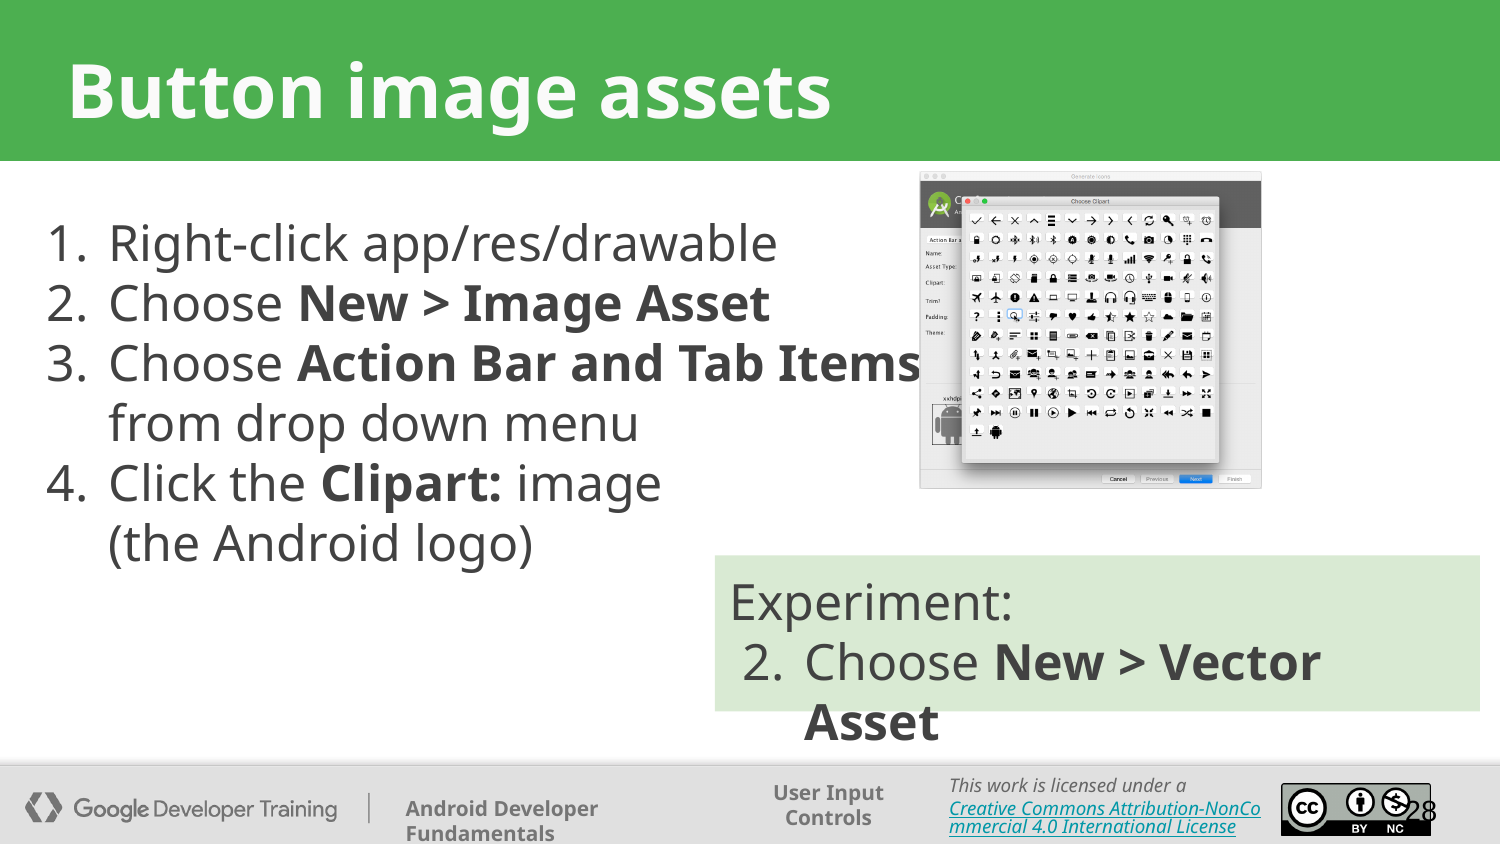

# Button image assets
Right-click app/res/drawable
Choose New > Image Asset
Choose Action Bar and Tab Items from drop down menu
Click the Clipart: image
(the Android logo)
Experiment:
Choose New > Vector Asset